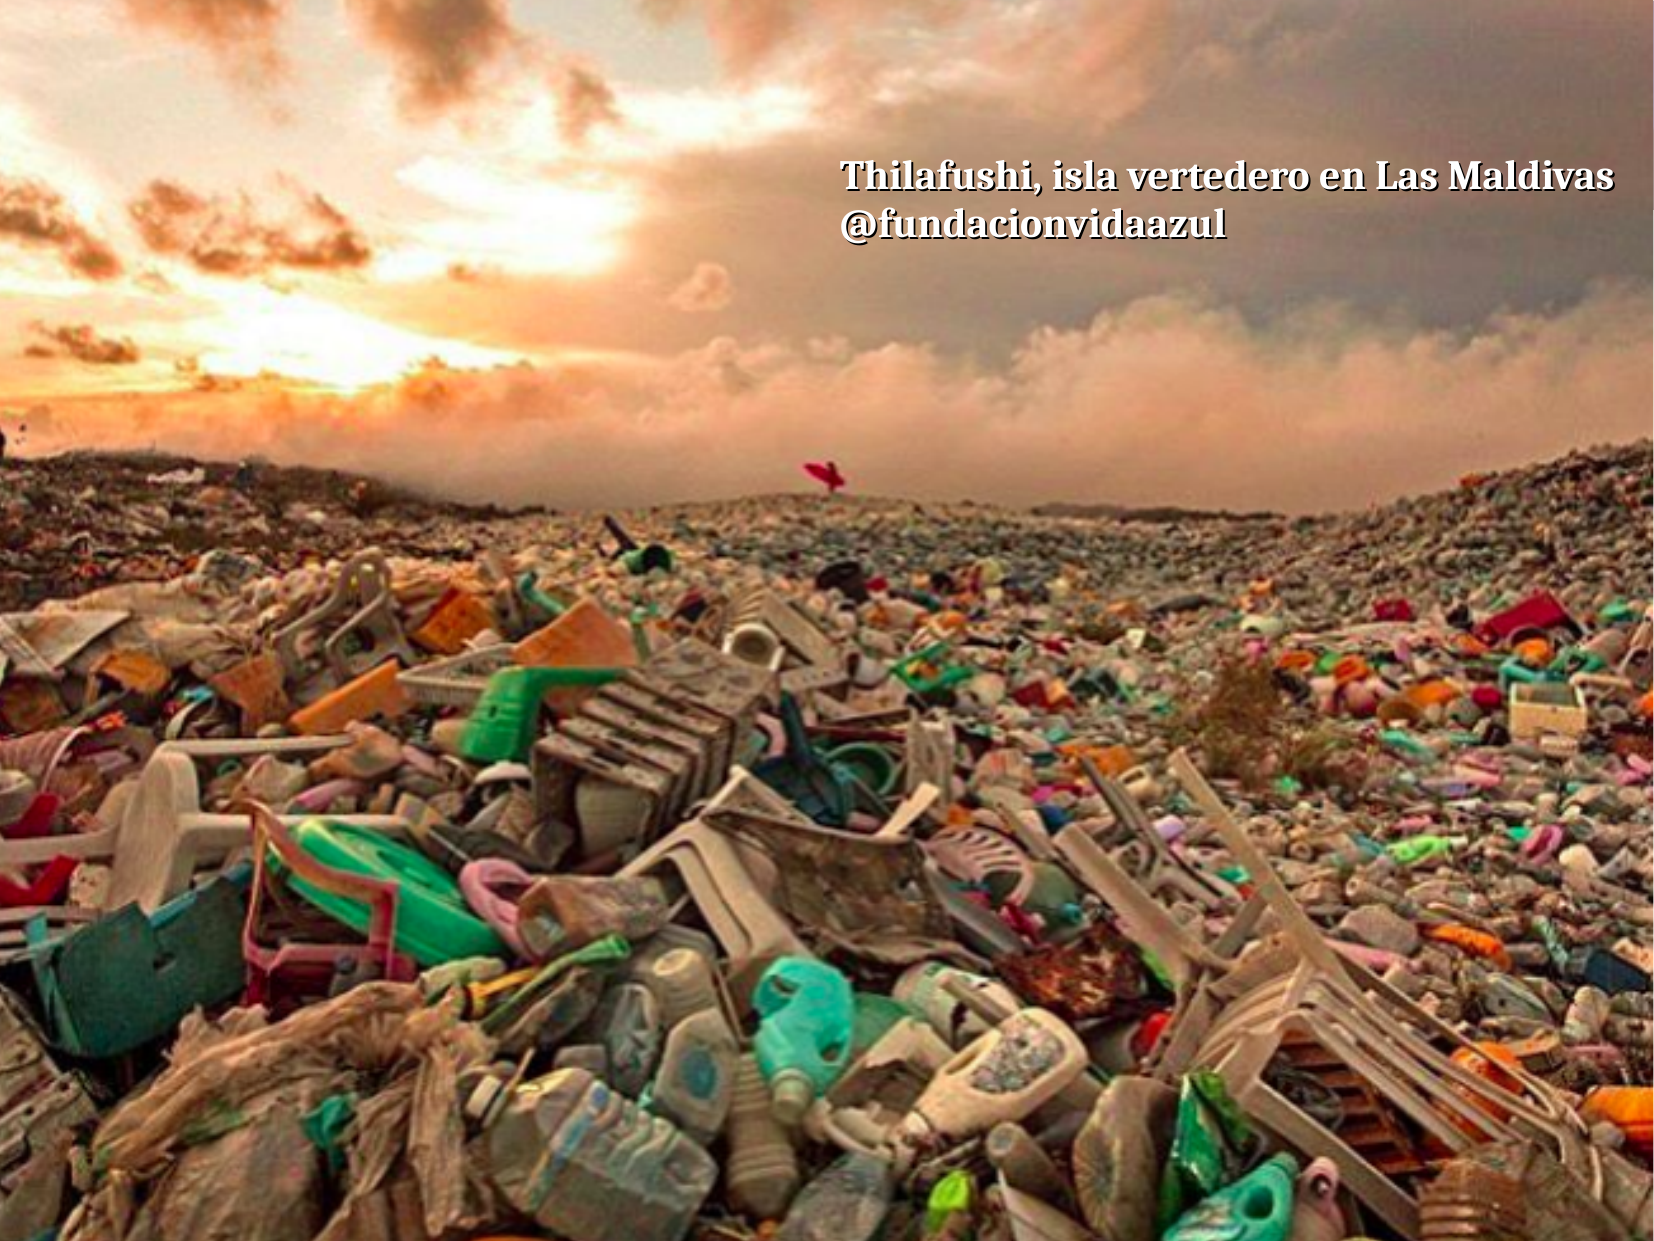

Thilafushi, isla vertedero en Las Maldivas
@fundacionvidaazul
FÍSICA III B
12